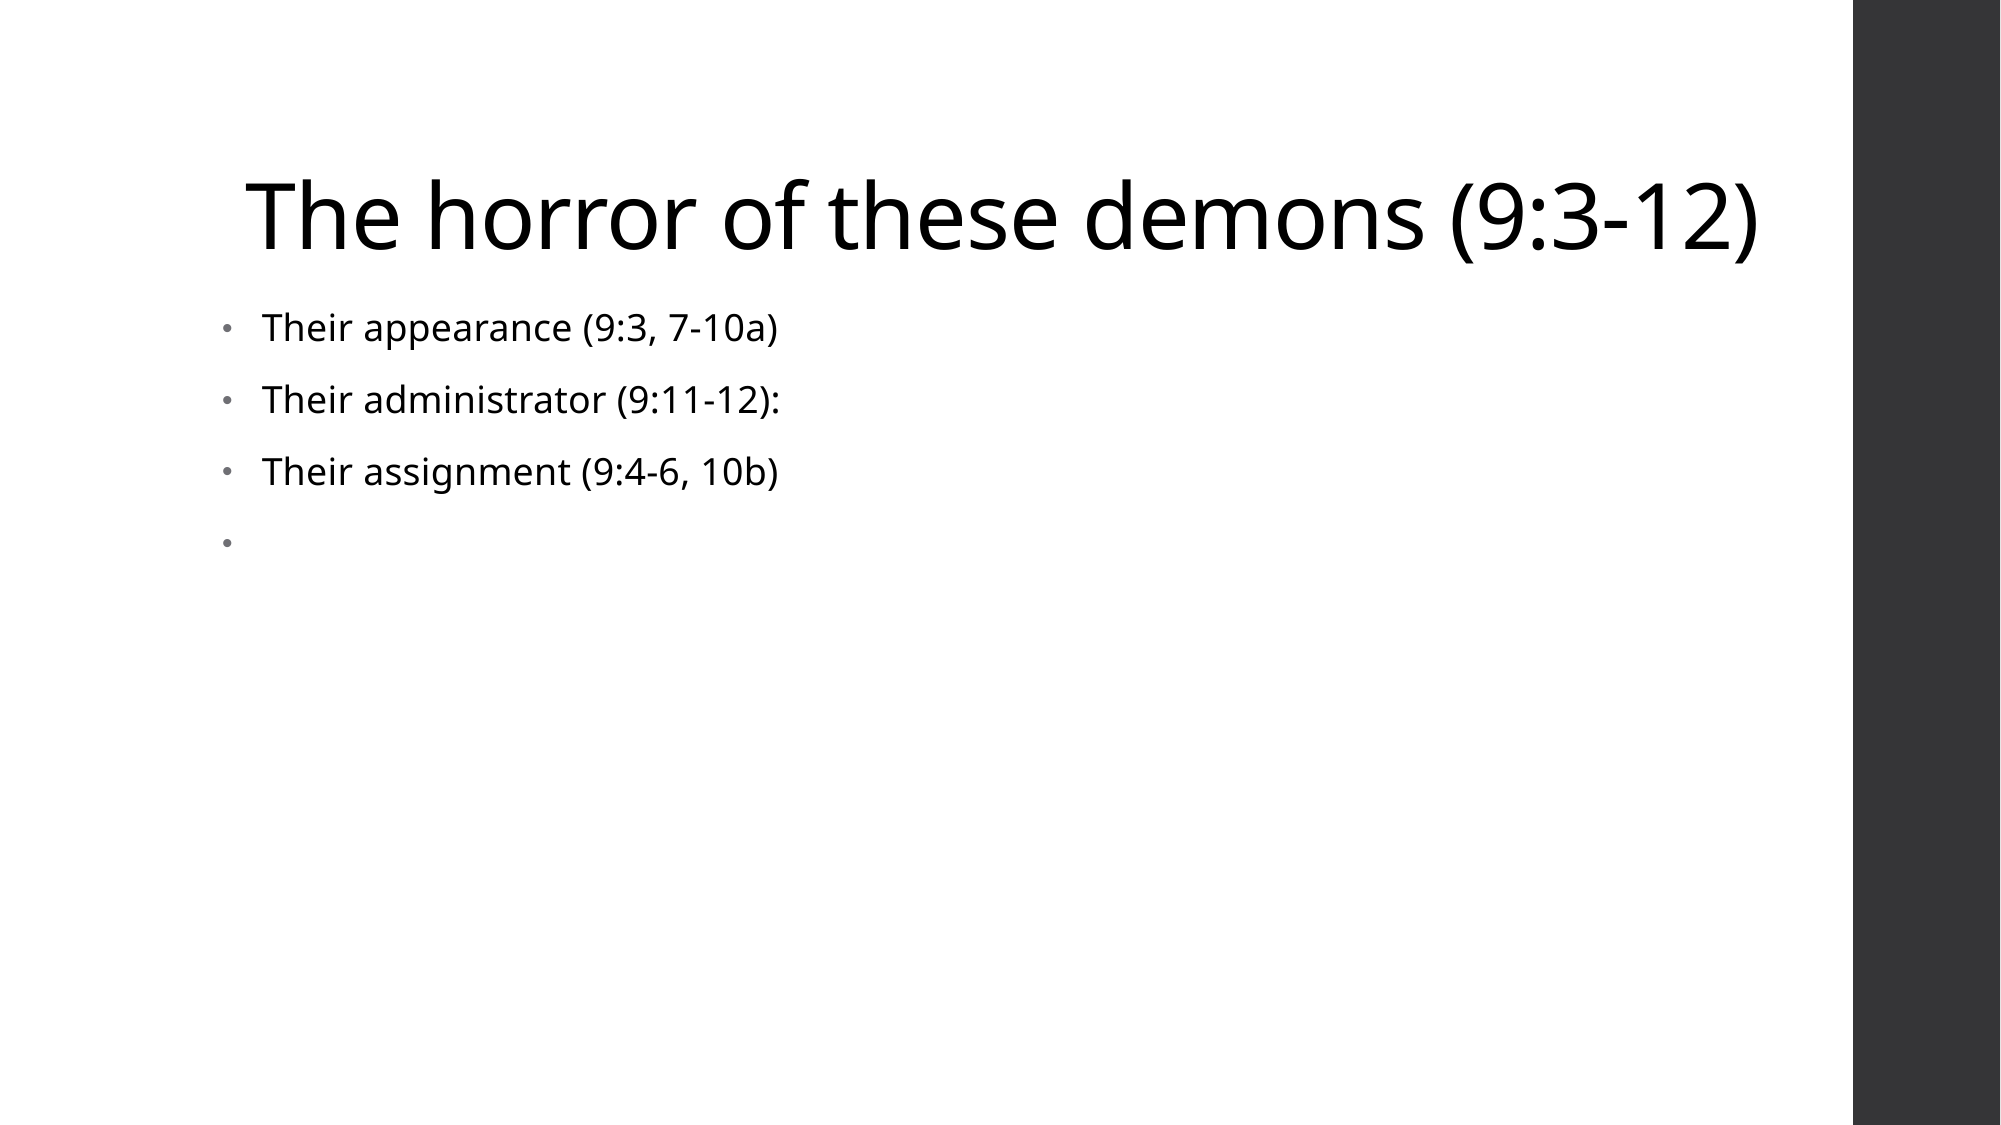

# The horror of these demons (9:3-12)
 Their appearance (9:3, 7-10a)
 Their administrator (9:11-12):
 Their assignment (9:4-6, 10b)